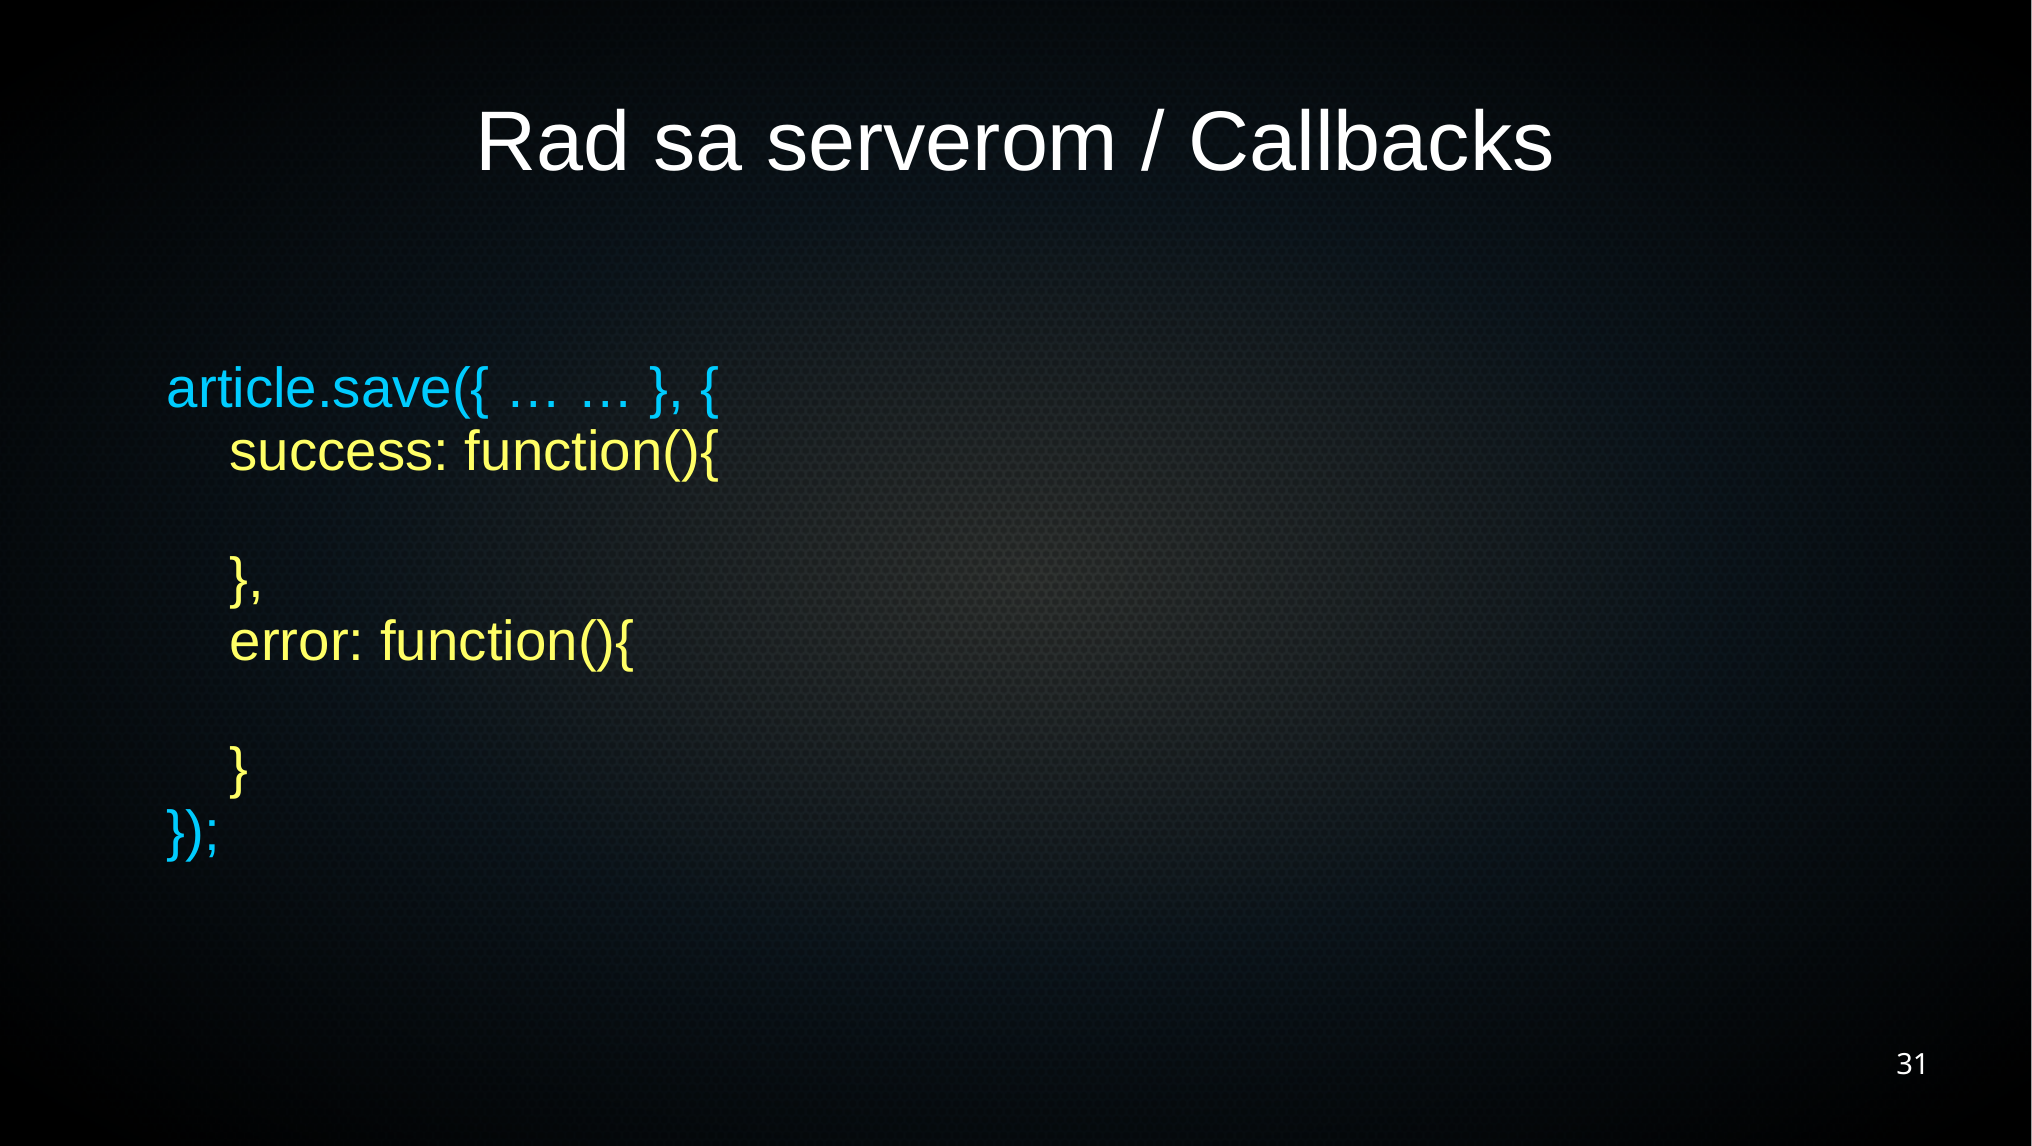

# Rad sa serverom / Callbacks
article.save({ … … }, {
 success: function(){
 },
 error: function(){
 }
});
31